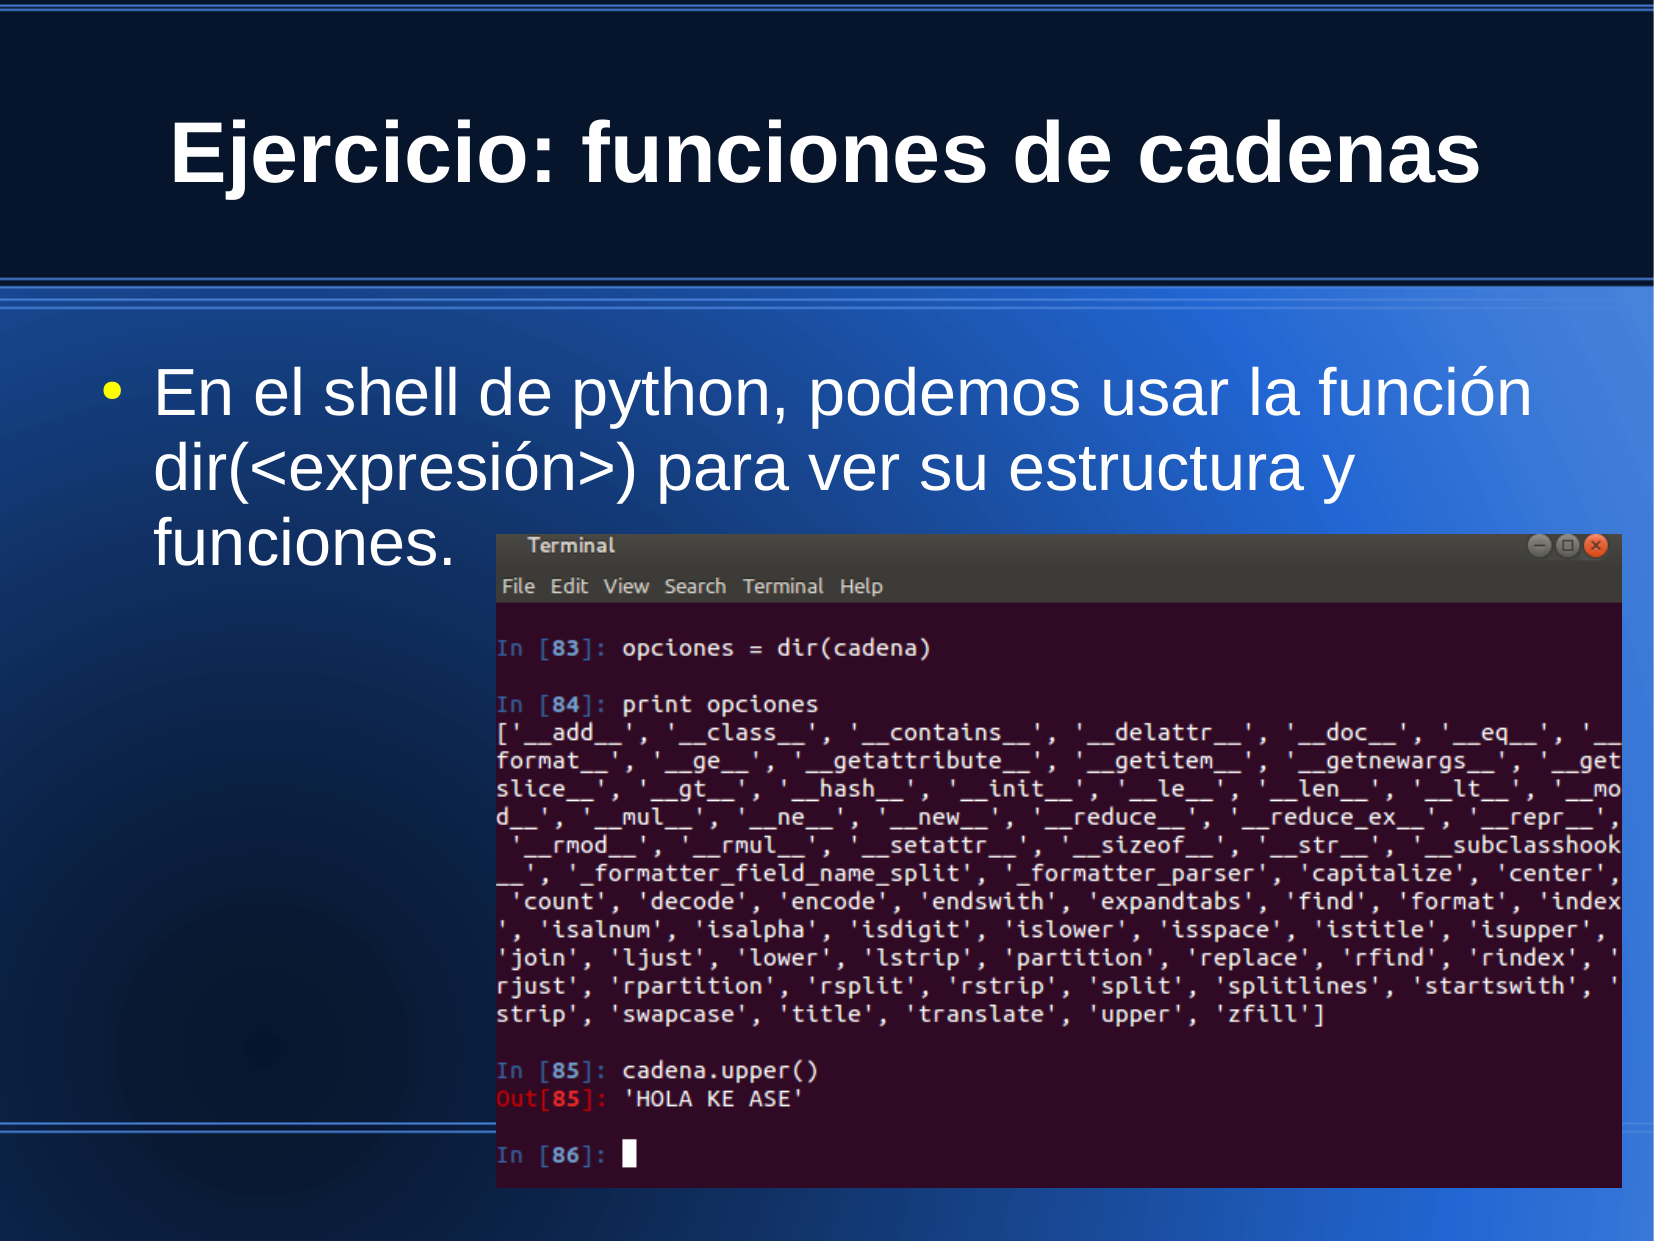

# Ejercicio: funciones de cadenas
En el shell de python, podemos usar la función dir(<expresión>) para ver su estructura y funciones.